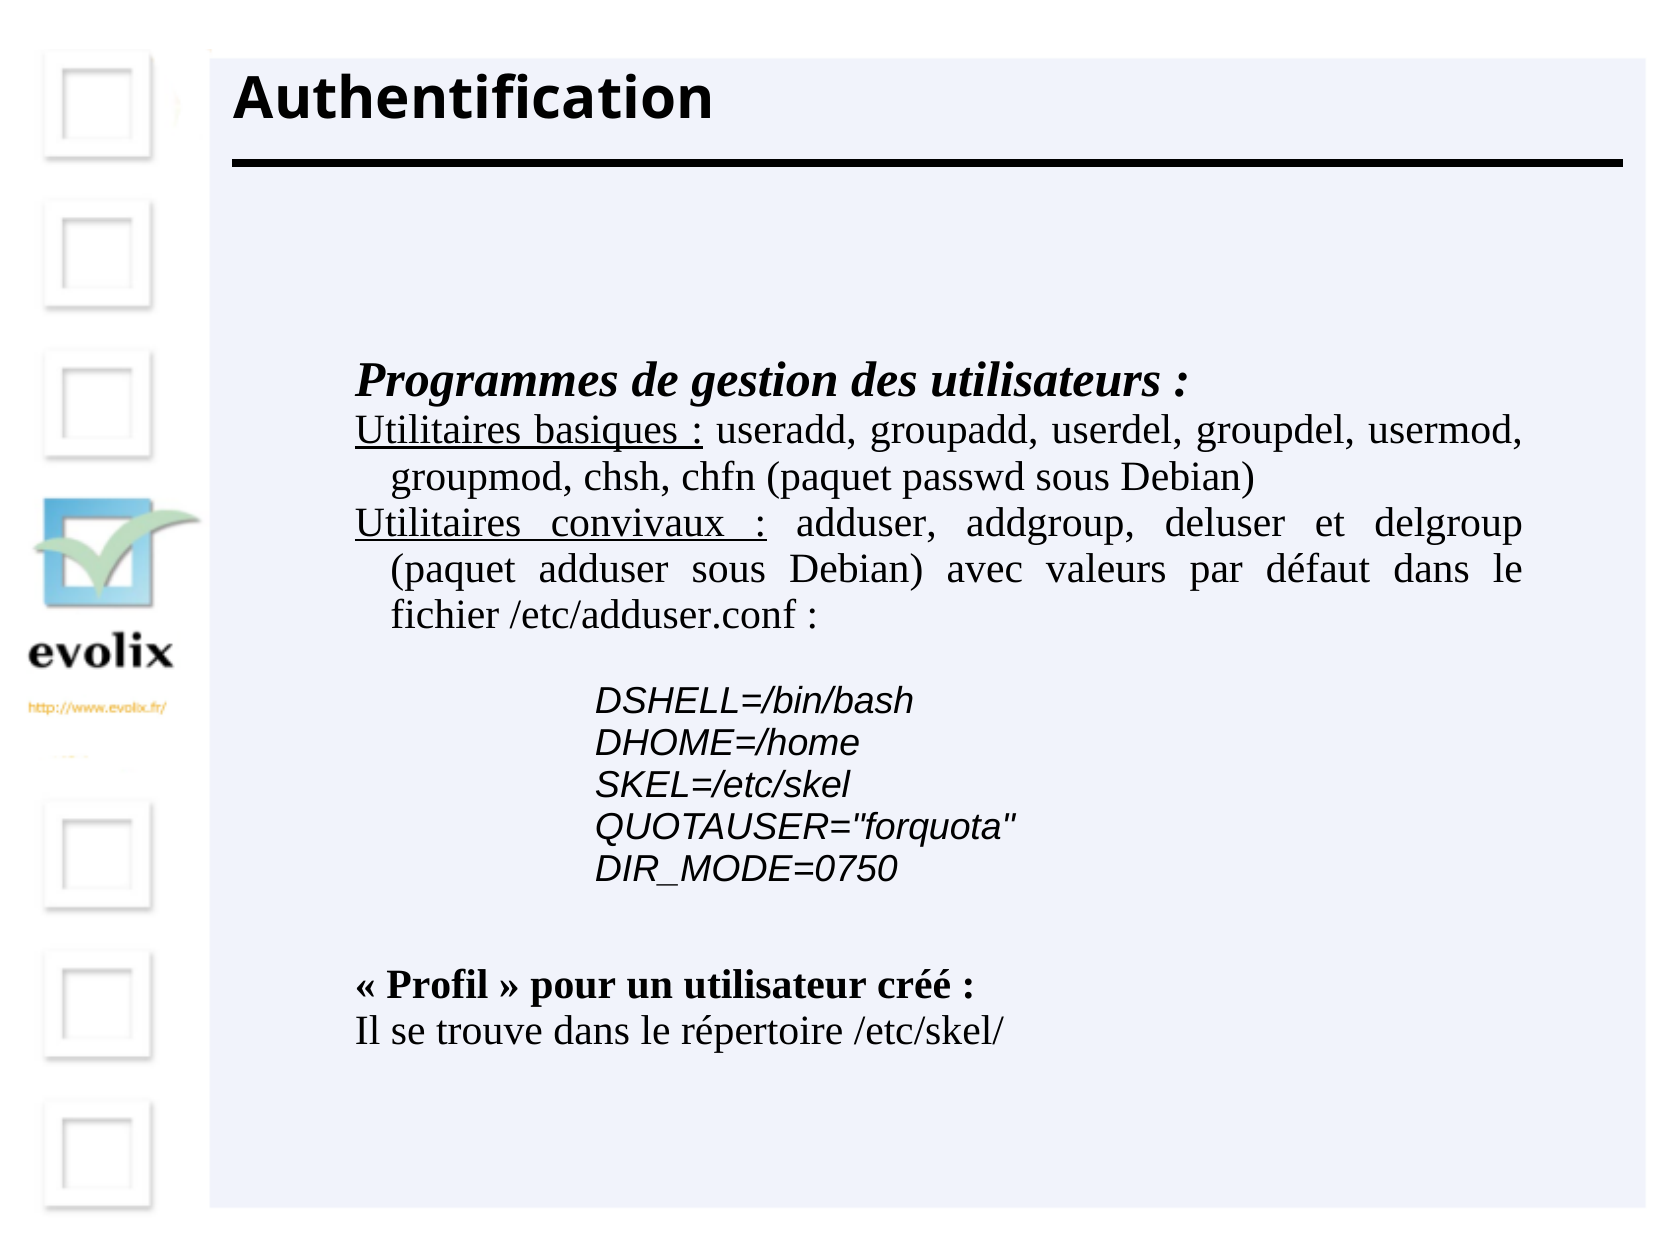

Authentification
# Programmes de gestion des utilisateurs :
Utilitaires basiques : useradd, groupadd, userdel, groupdel, usermod, groupmod, chsh, chfn (paquet passwd sous Debian)
Utilitaires convivaux : adduser, addgroup, deluser et delgroup (paquet adduser sous Debian) avec valeurs par défaut dans le fichier /etc/adduser.conf :
« Profil » pour un utilisateur créé :
Il se trouve dans le répertoire /etc/skel/
DSHELL=/bin/bash
DHOME=/home
SKEL=/etc/skel
QUOTAUSER="forquota"
DIR_MODE=0750